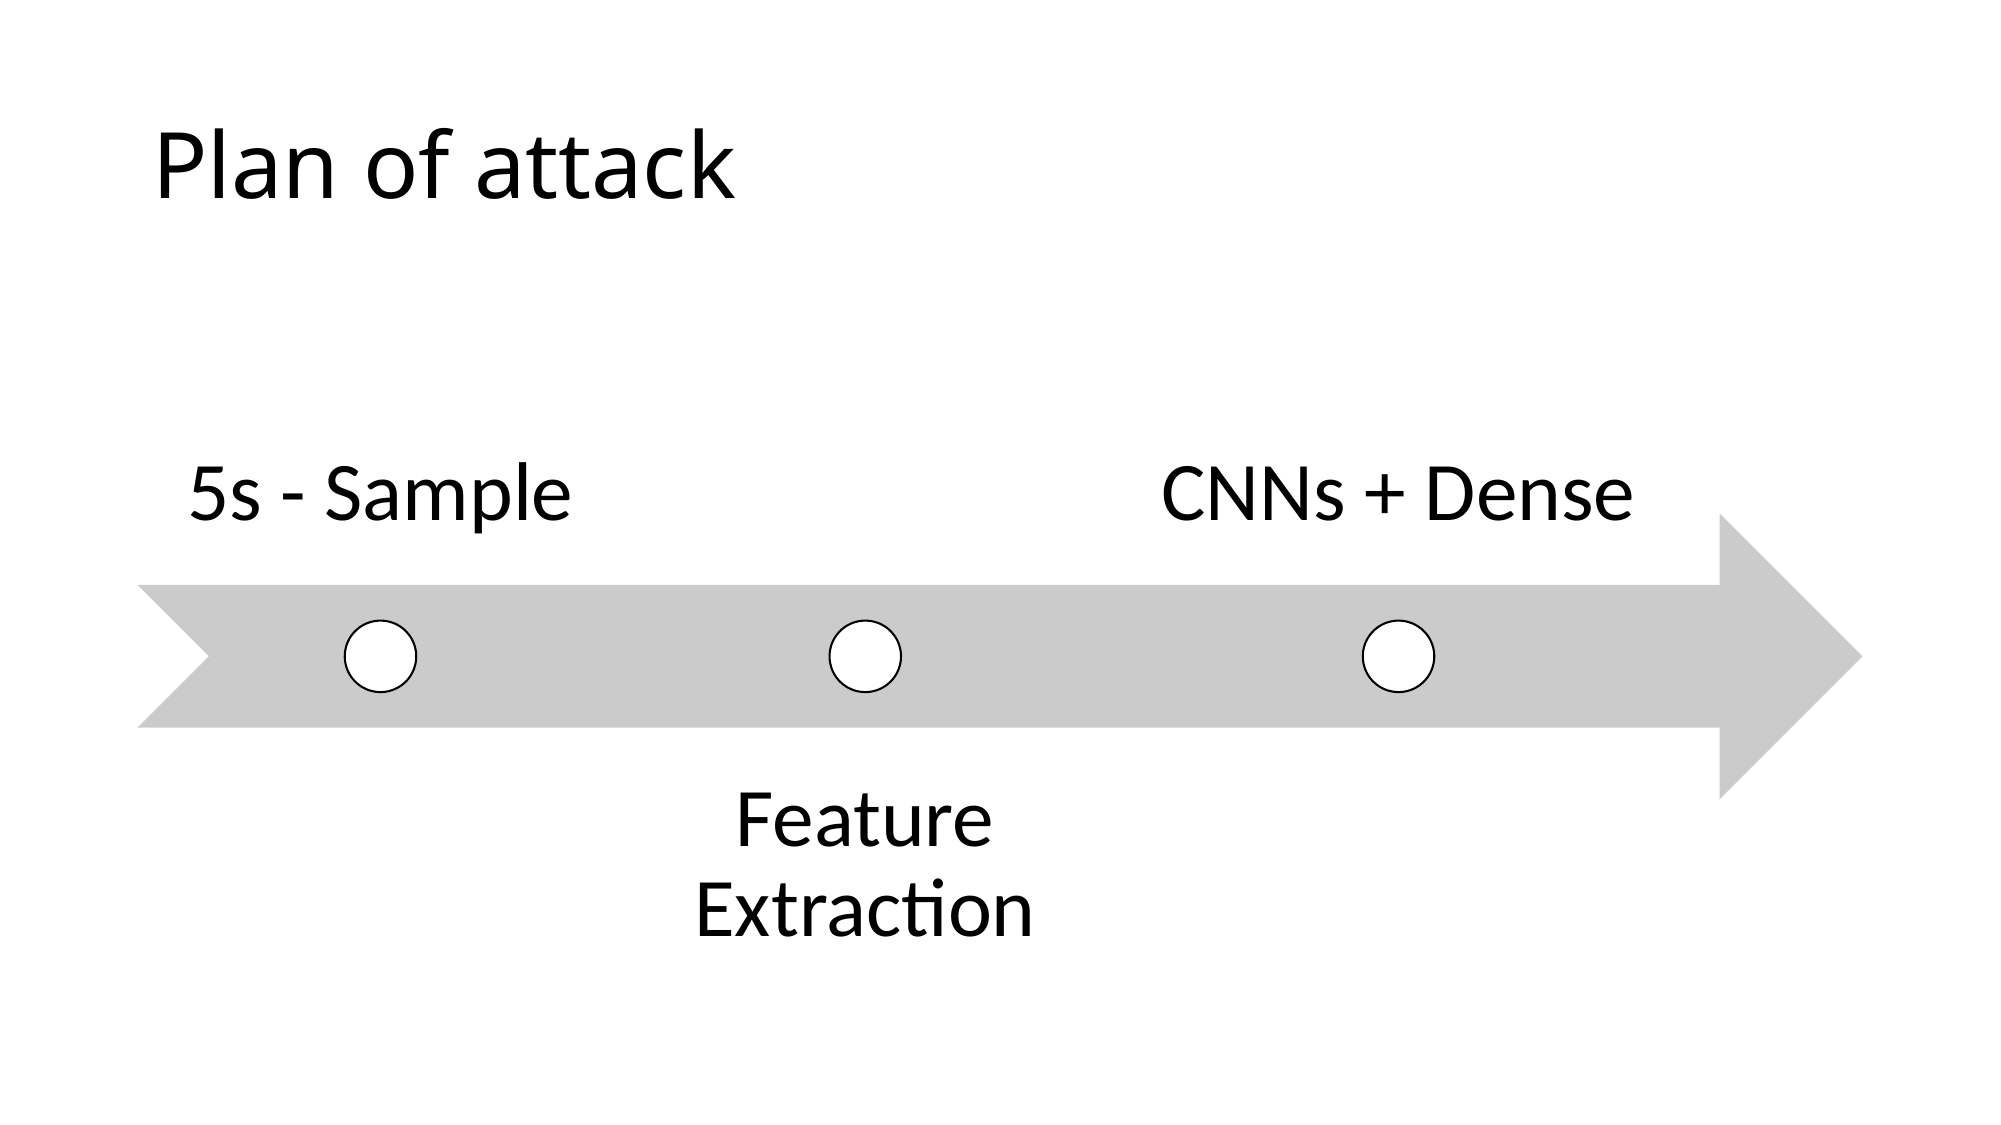

# Plan of attack
5s - Sample
CNNs + Dense
Feature Extraction